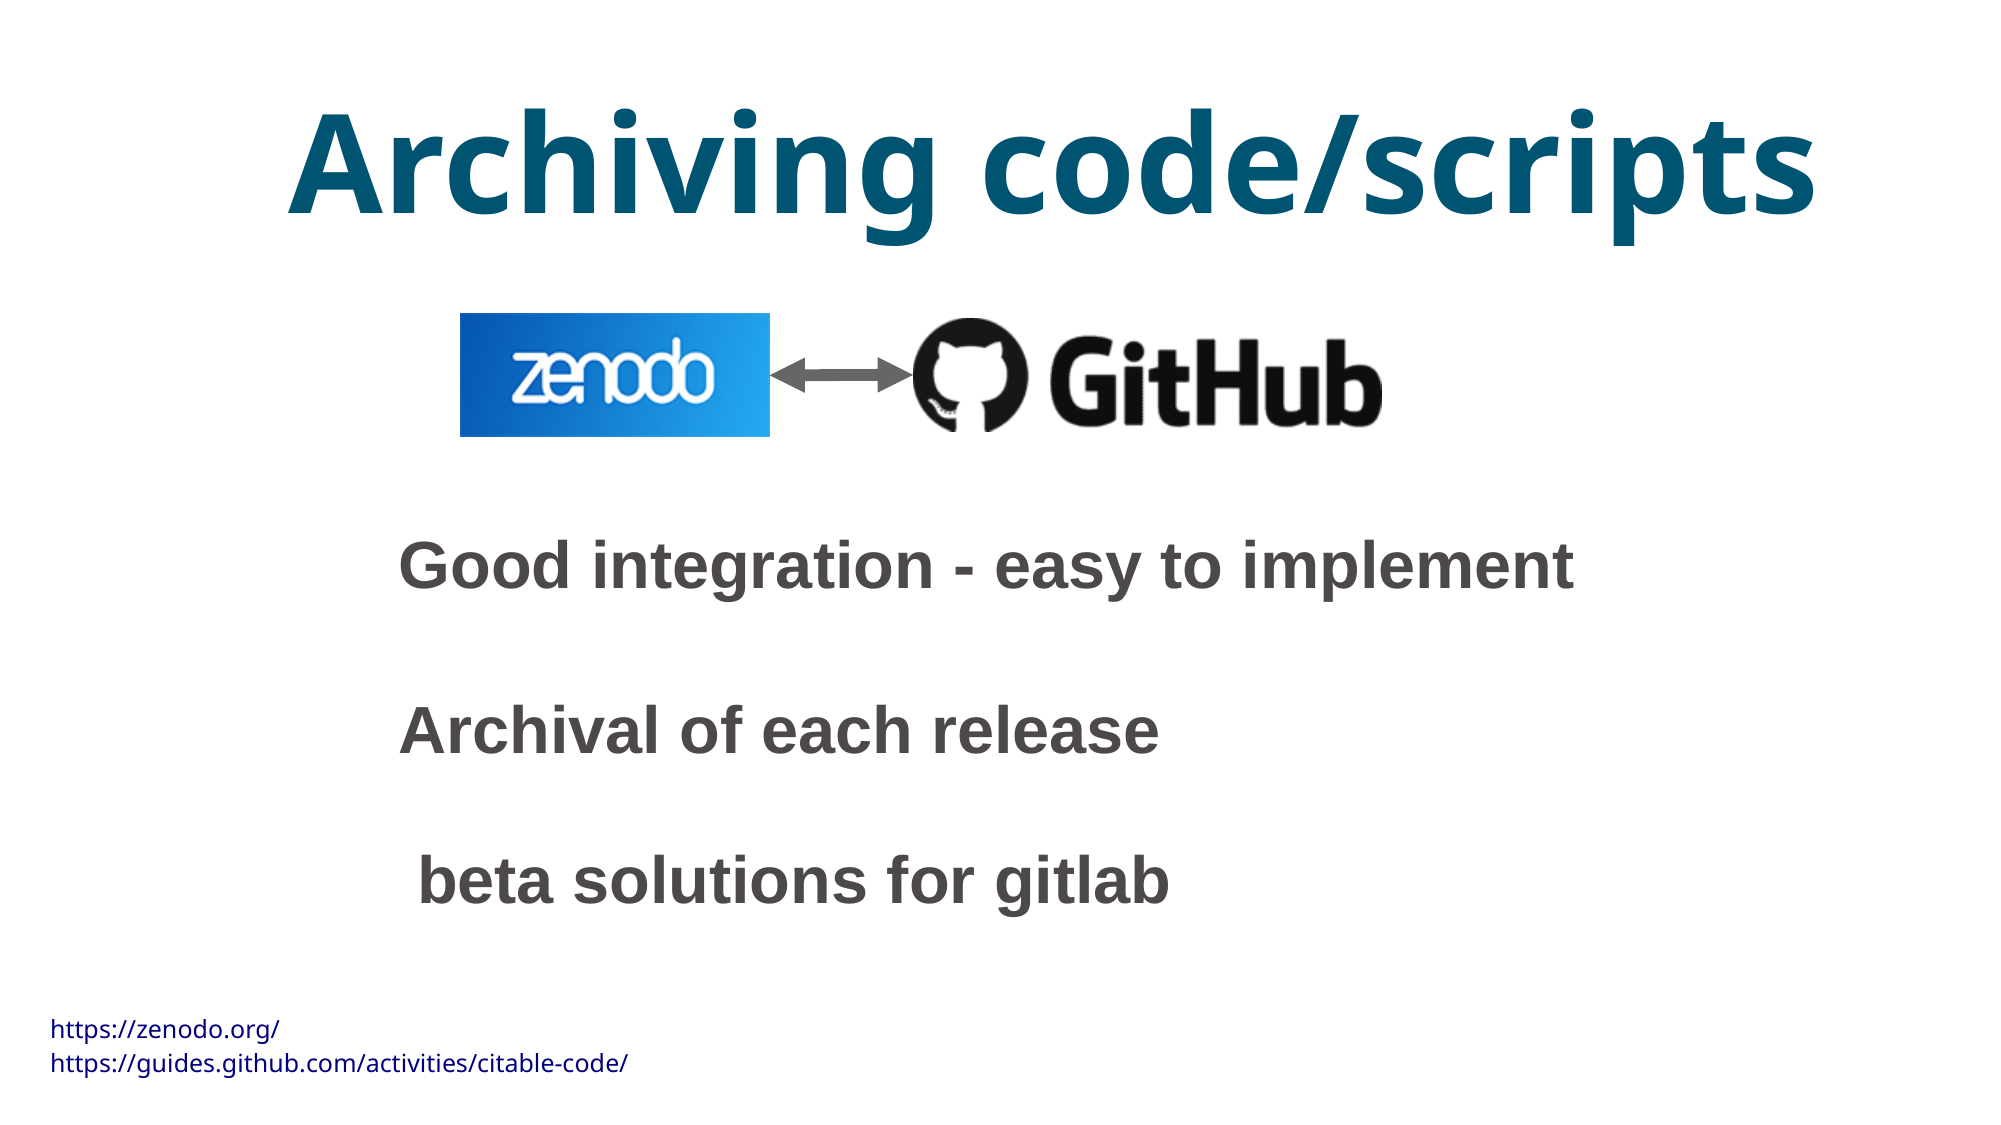

Archiving code/scripts
Good integration - easy to implement
Archival of each release
 beta solutions for gitlab
https://zenodo.org/
https://guides.github.com/activities/citable-code/